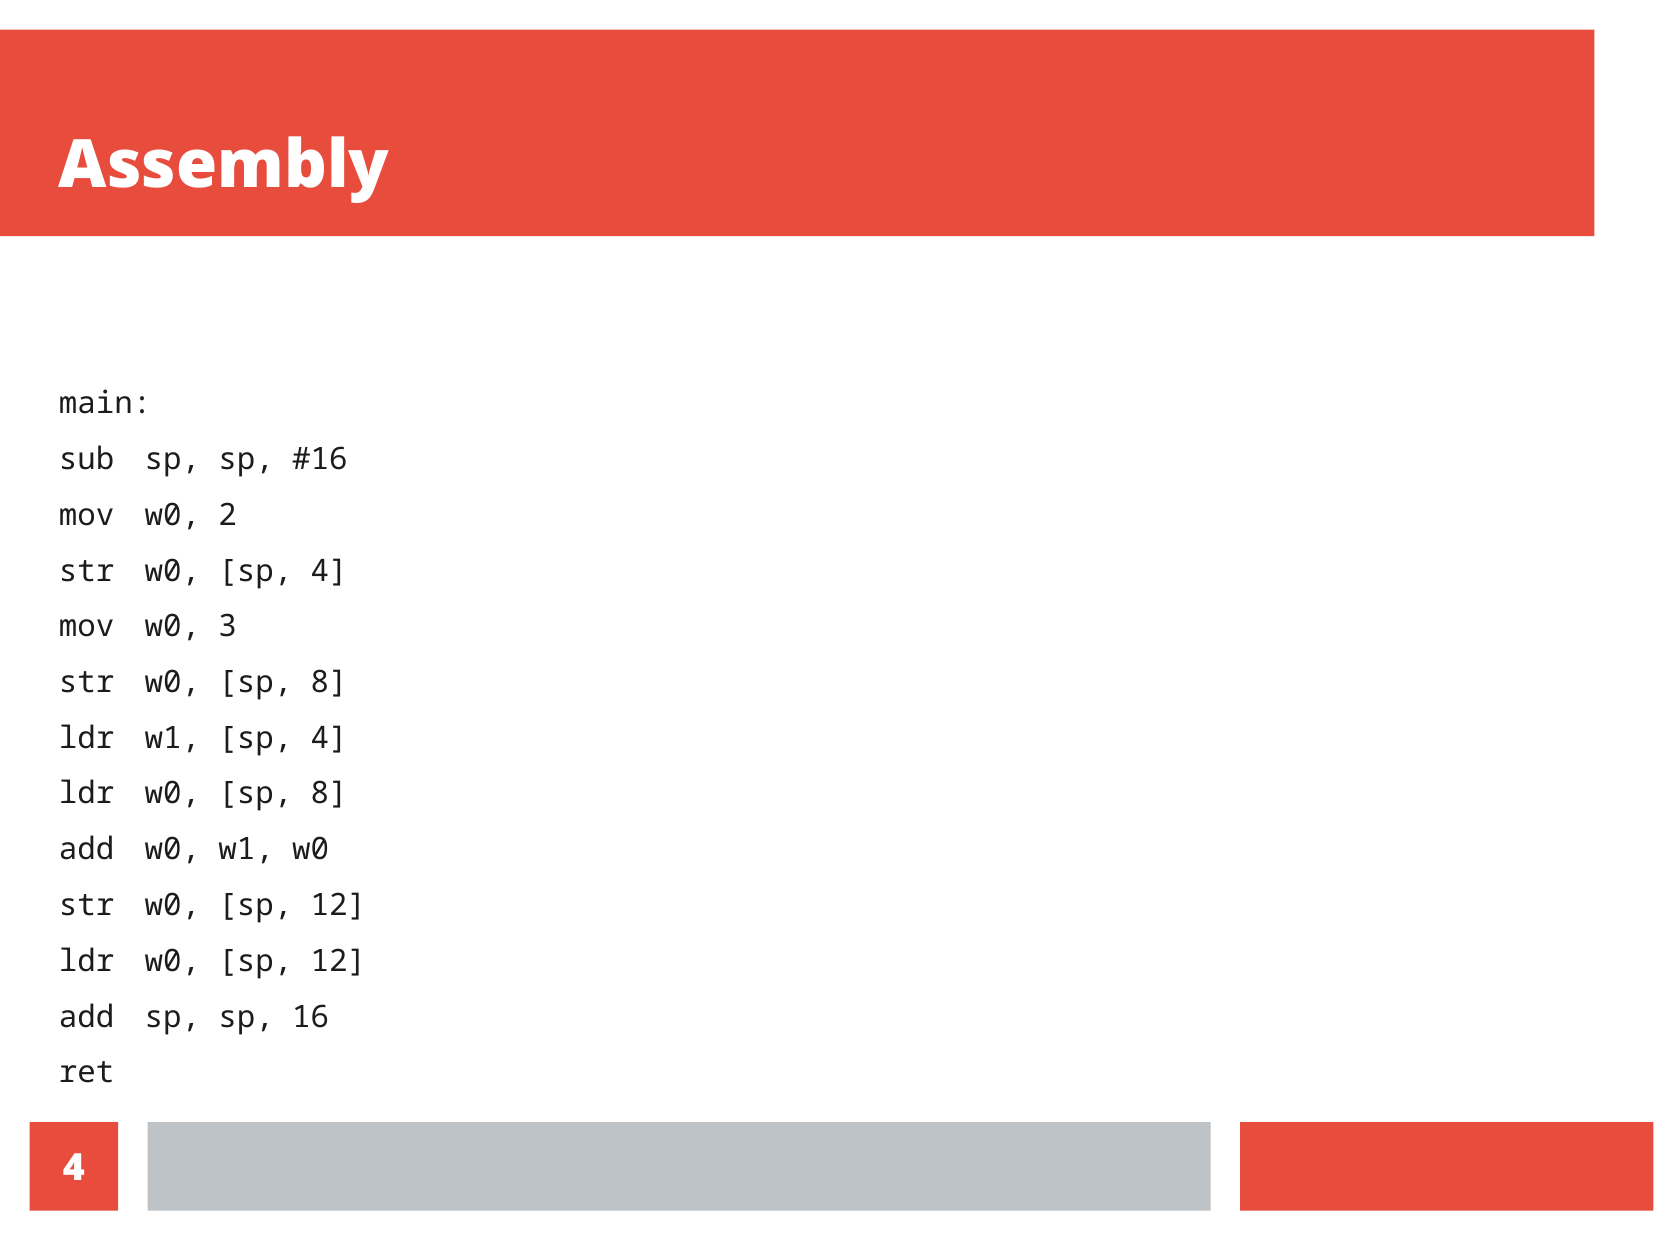

# Assembly
main:
sub	sp, sp, #16
mov	w0, 2
str	w0, [sp, 4]
mov	w0, 3
str	w0, [sp, 8]
ldr	w1, [sp, 4]
ldr	w0, [sp, 8]
add	w0, w1, w0
str	w0, [sp, 12]
ldr	w0, [sp, 12]
add	sp, sp, 16
ret
4